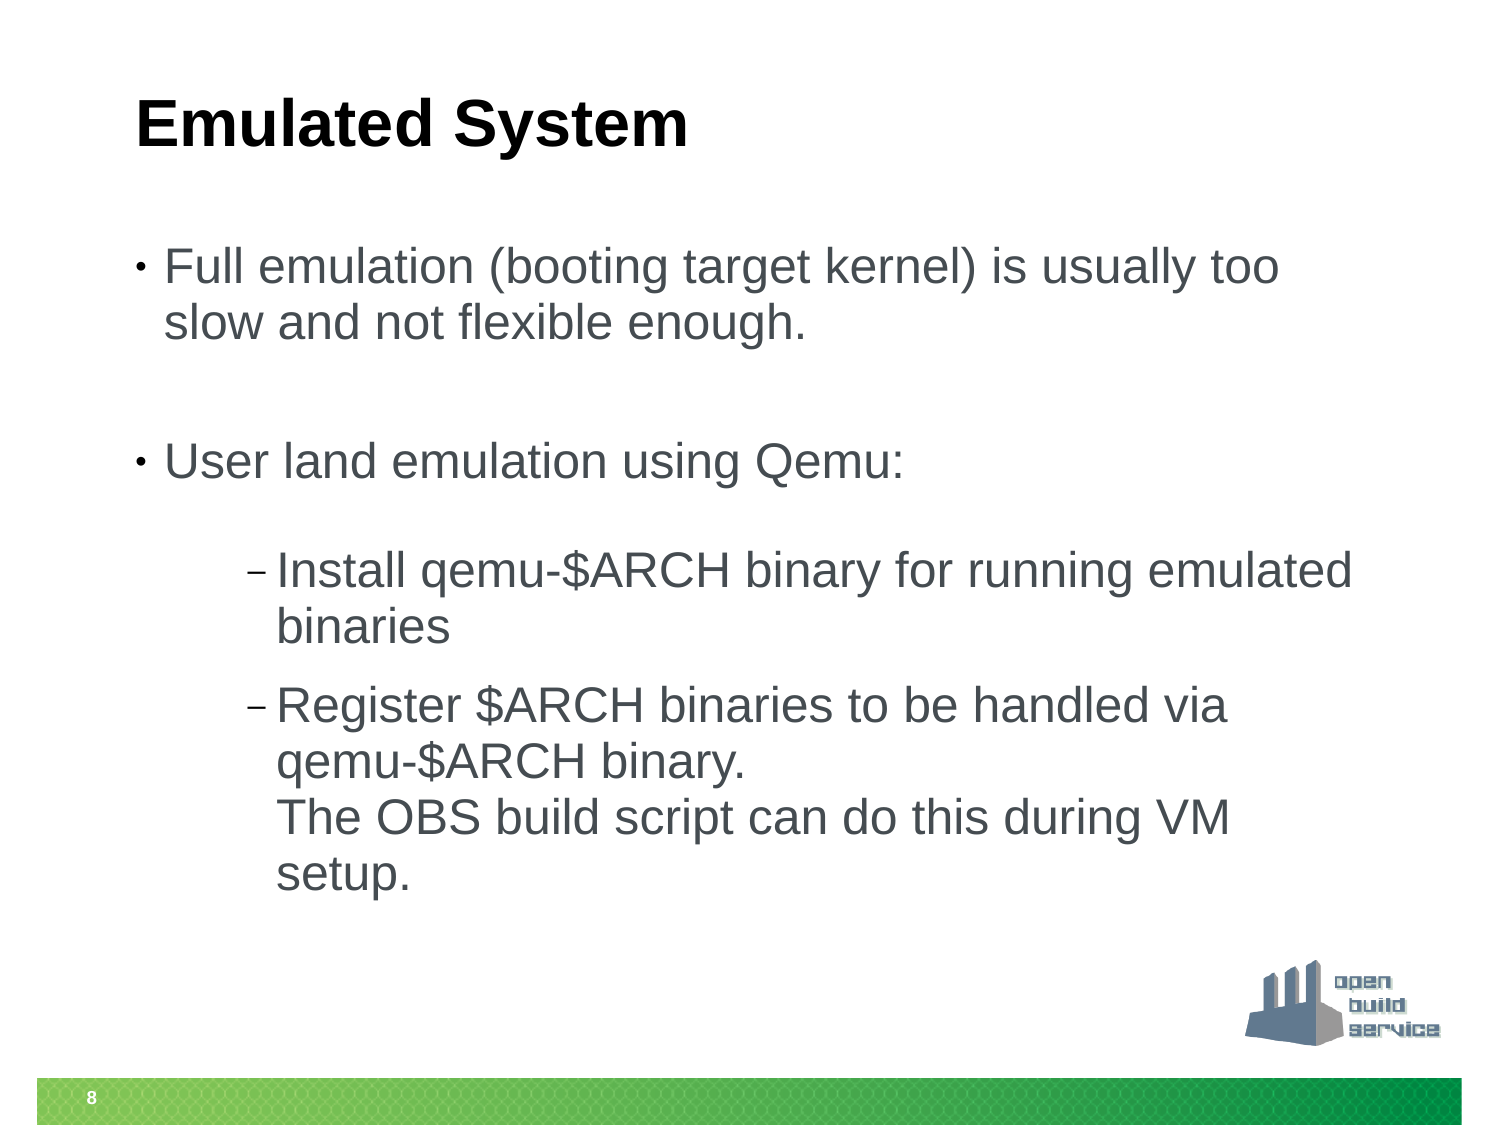

# Emulated System
Full emulation (booting target kernel) is usually too slow and not flexible enough.
User land emulation using Qemu:
Install qemu-$ARCH binary for running emulated binaries
Register $ARCH binaries to be handled via
qemu-$ARCH binary.
The OBS build script can do this during VM setup.